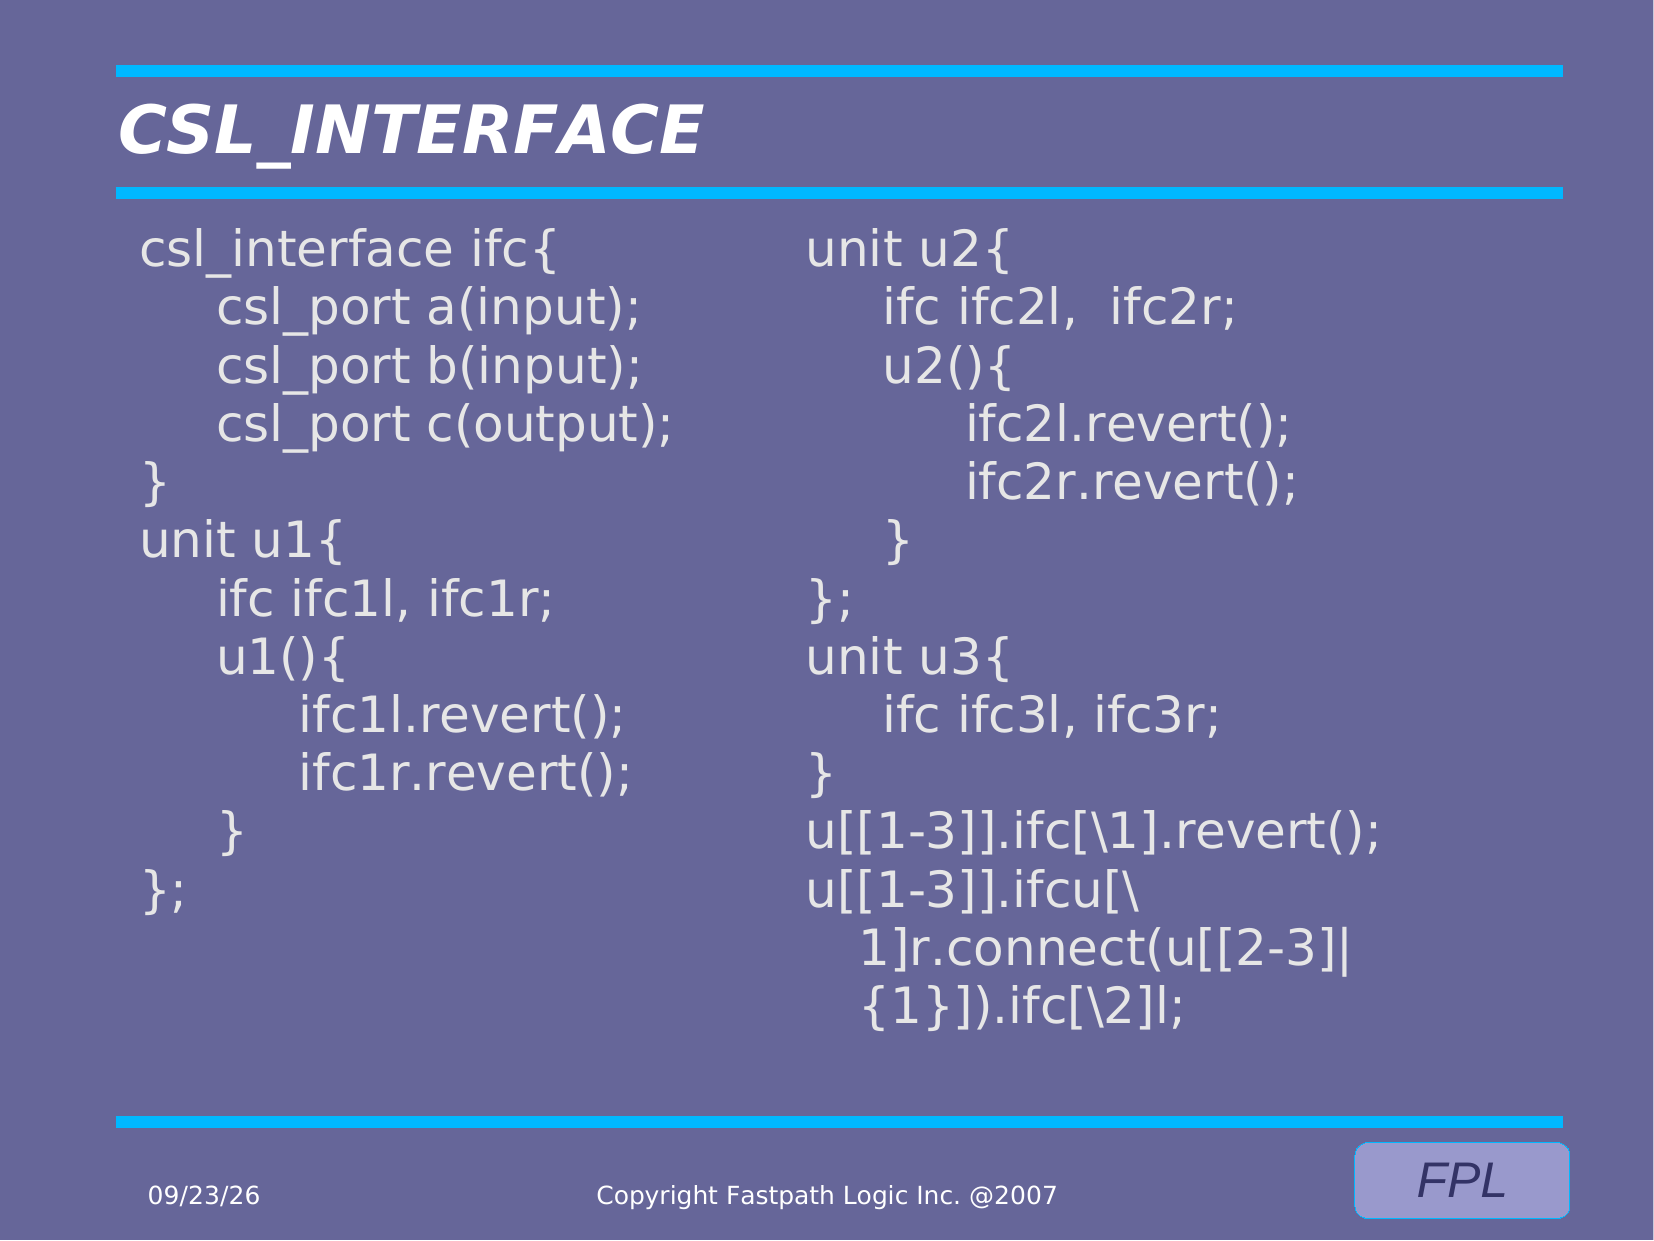

# CSL_INTERFACE
csl_interface ifc{
csl_port a(input);
csl_port b(input);
csl_port c(output);
}
unit u1{
ifc ifc1l, ifc1r;
u1(){
ifc1l.revert();
ifc1r.revert();
}
};
unit u2{
ifc ifc2l, ifc2r;
u2(){
ifc2l.revert();
ifc2r.revert();
}
};
unit u3{
ifc ifc3l, ifc3r;
}
u[[1-3]].ifc[\1].revert();
u[[1-3]].ifcu[\1]r.connect(u[[2-3]|{1}]).ifc[\2]l;
Copyright Fastpath Logic Inc. @2007